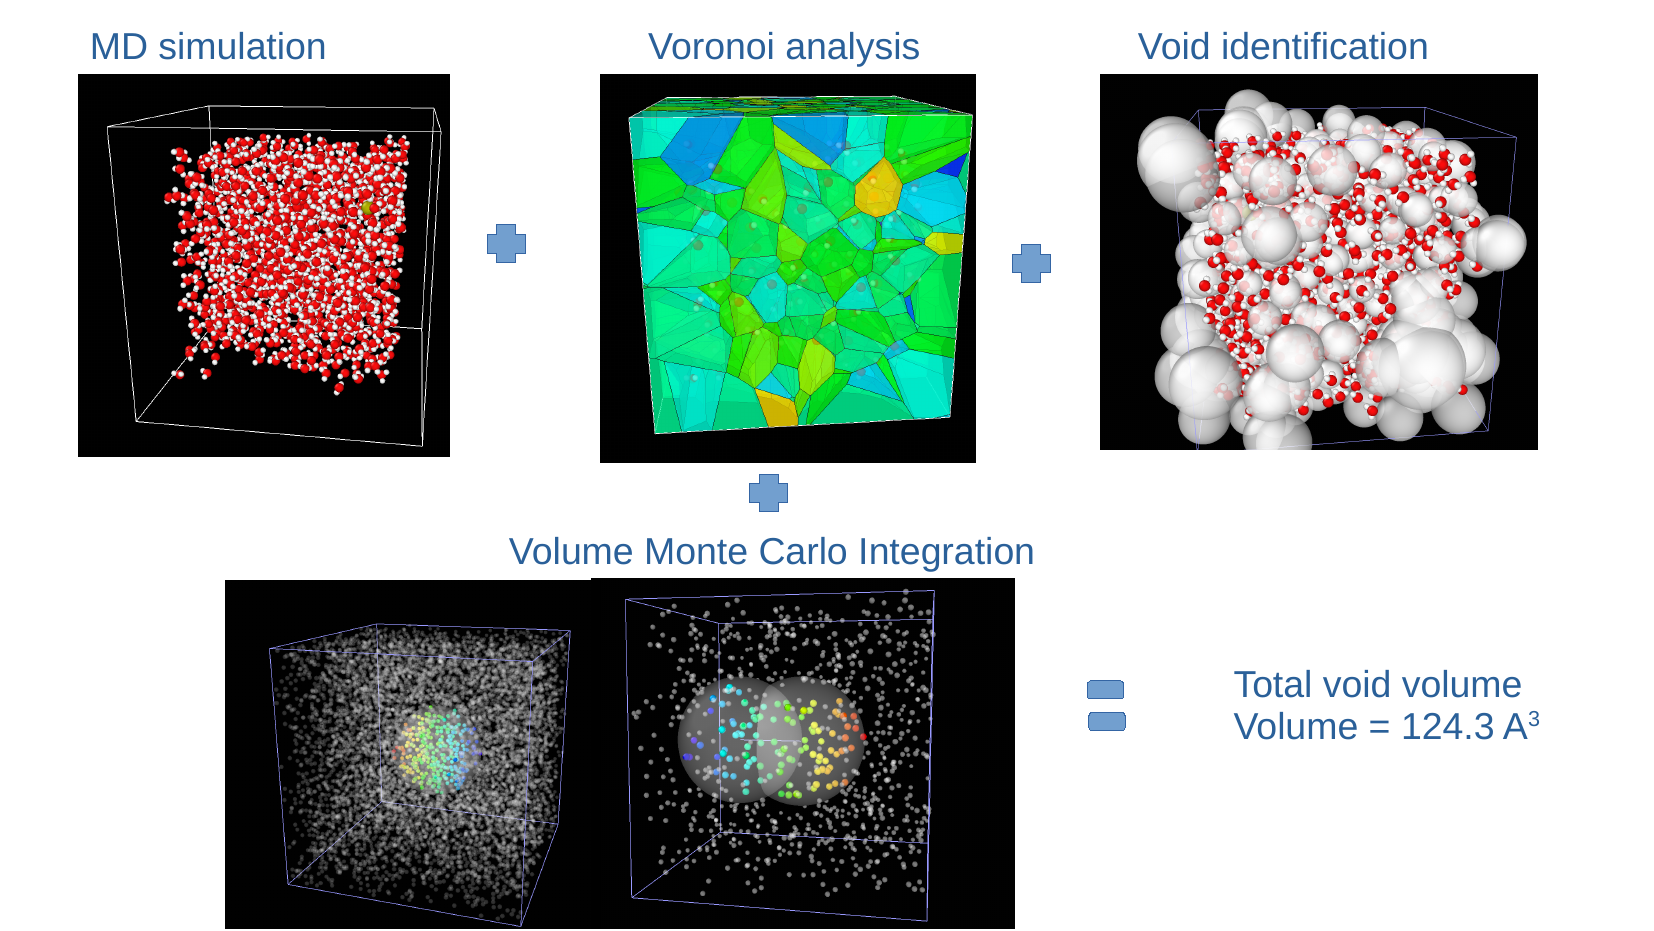

MD simulation
Voronoi analysis
Void identification
Volume Monte Carlo Integration
Total void volume
Volume = 124.3 A3